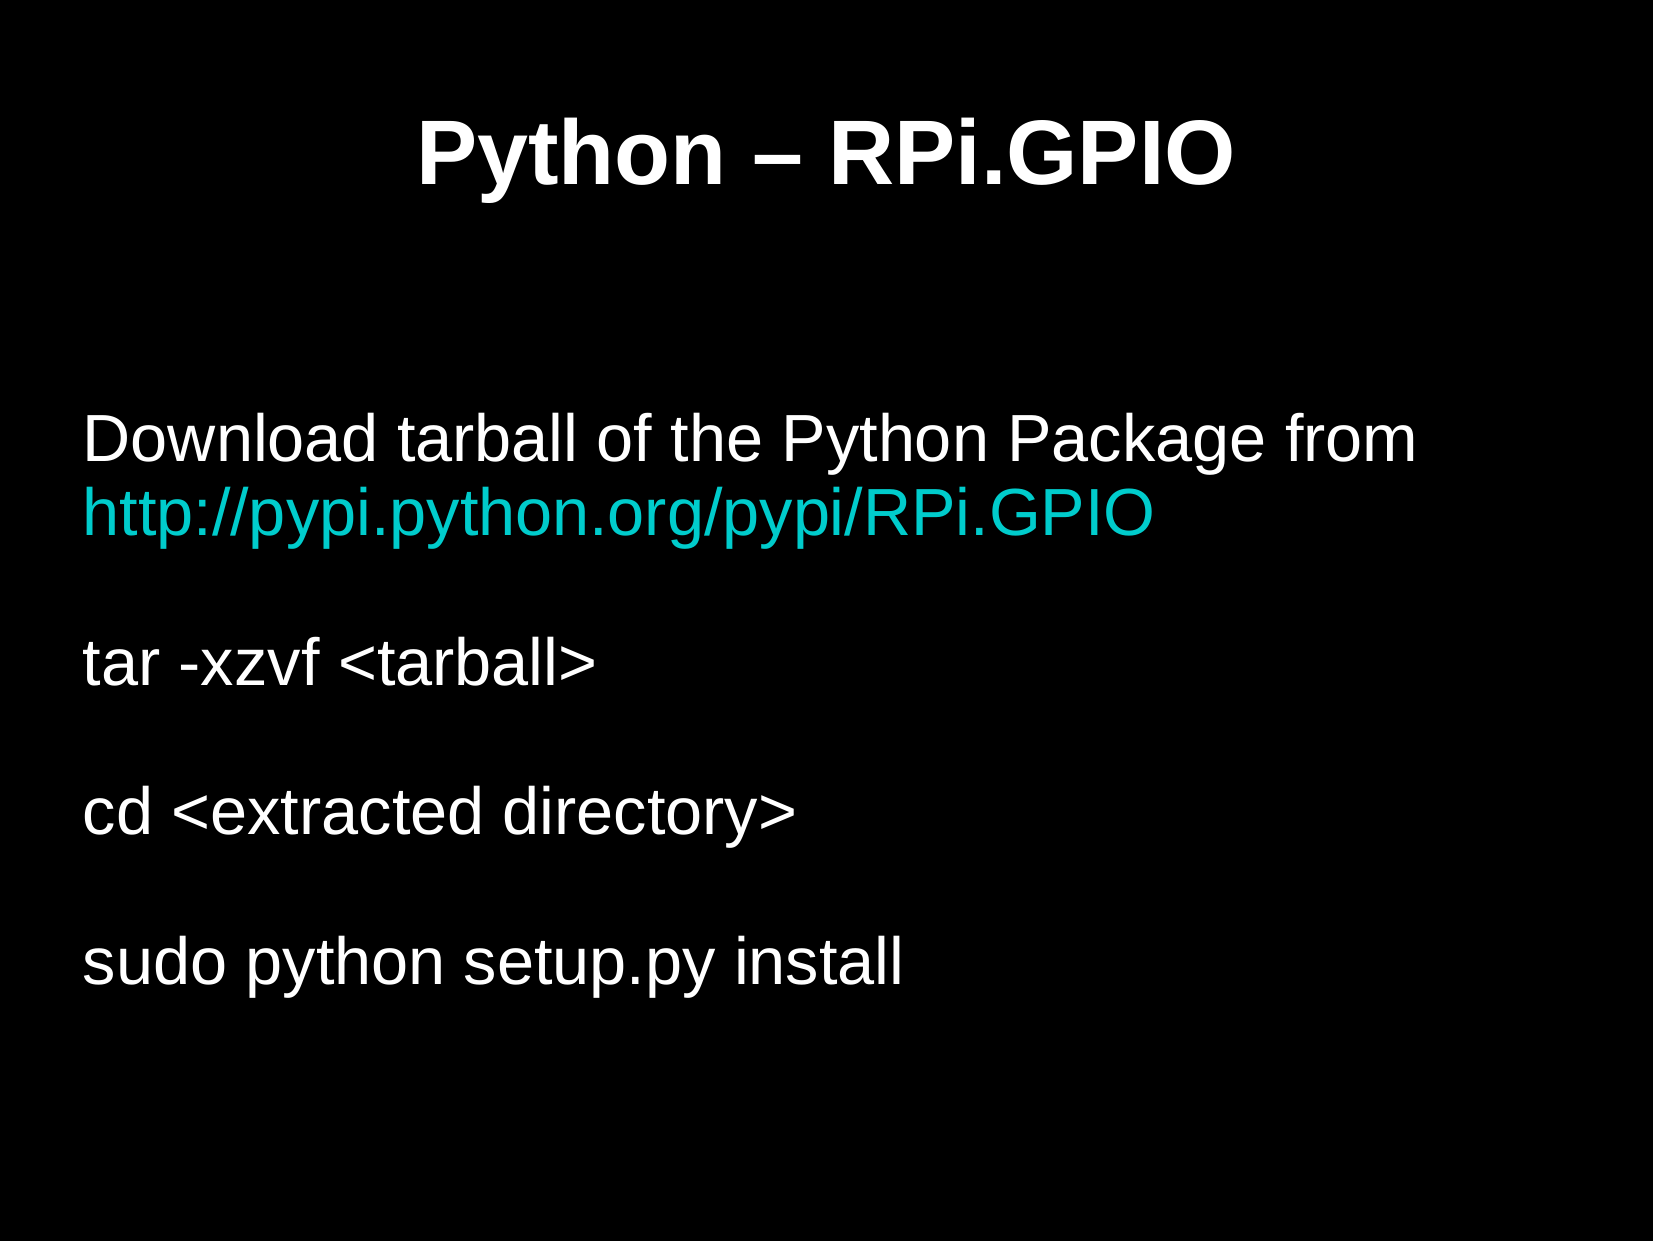

# Python – RPi.GPIO
Download tarball of the Python Package from http://pypi.python.org/pypi/RPi.GPIO
tar -xzvf <tarball>
cd <extracted directory>
sudo python setup.py install